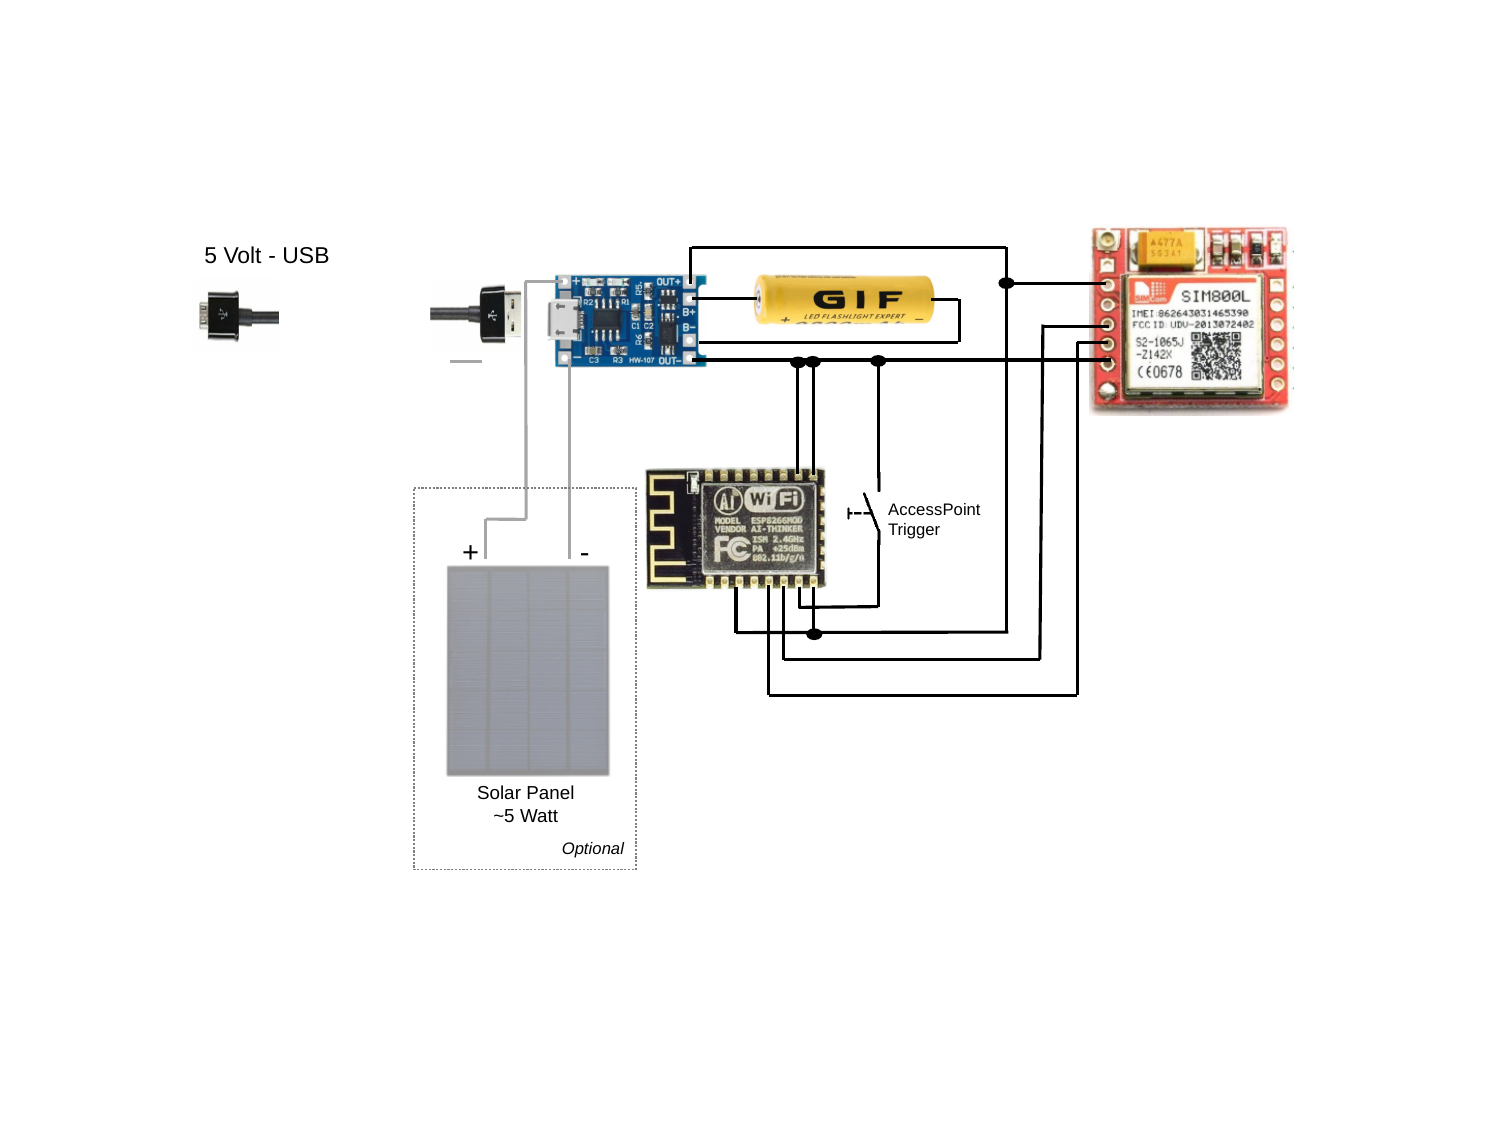

5 Volt - USB
Optional
AccessPoint
Trigger
+
-
Solar Panel
~5 Watt